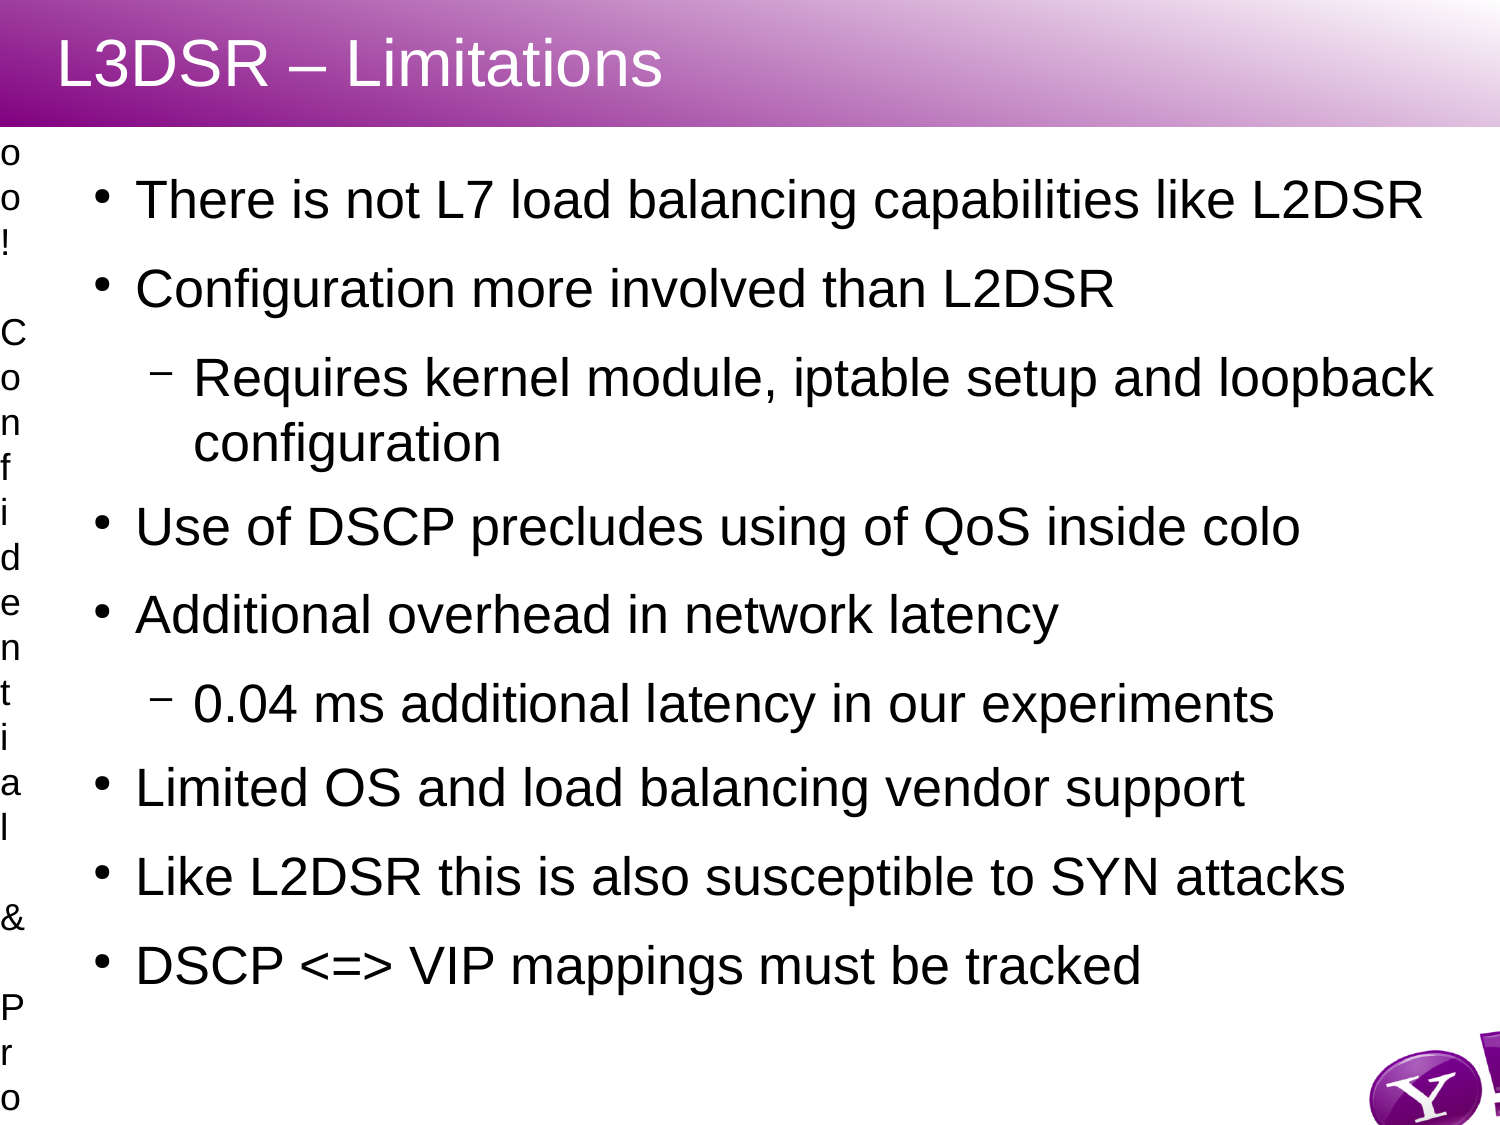

L3DSR – Limitations
17
#
There is not L7 load balancing capabilities like L2DSR
Configuration more involved than L2DSR
Requires kernel module, iptable setup and loopback configuration
Use of DSCP precludes using of QoS inside colo
Additional overhead in network latency
0.04 ms additional latency in our experiments
Limited OS and load balancing vendor support
Like L2DSR this is also susceptible to SYN attacks
DSCP <=> VIP mappings must be tracked